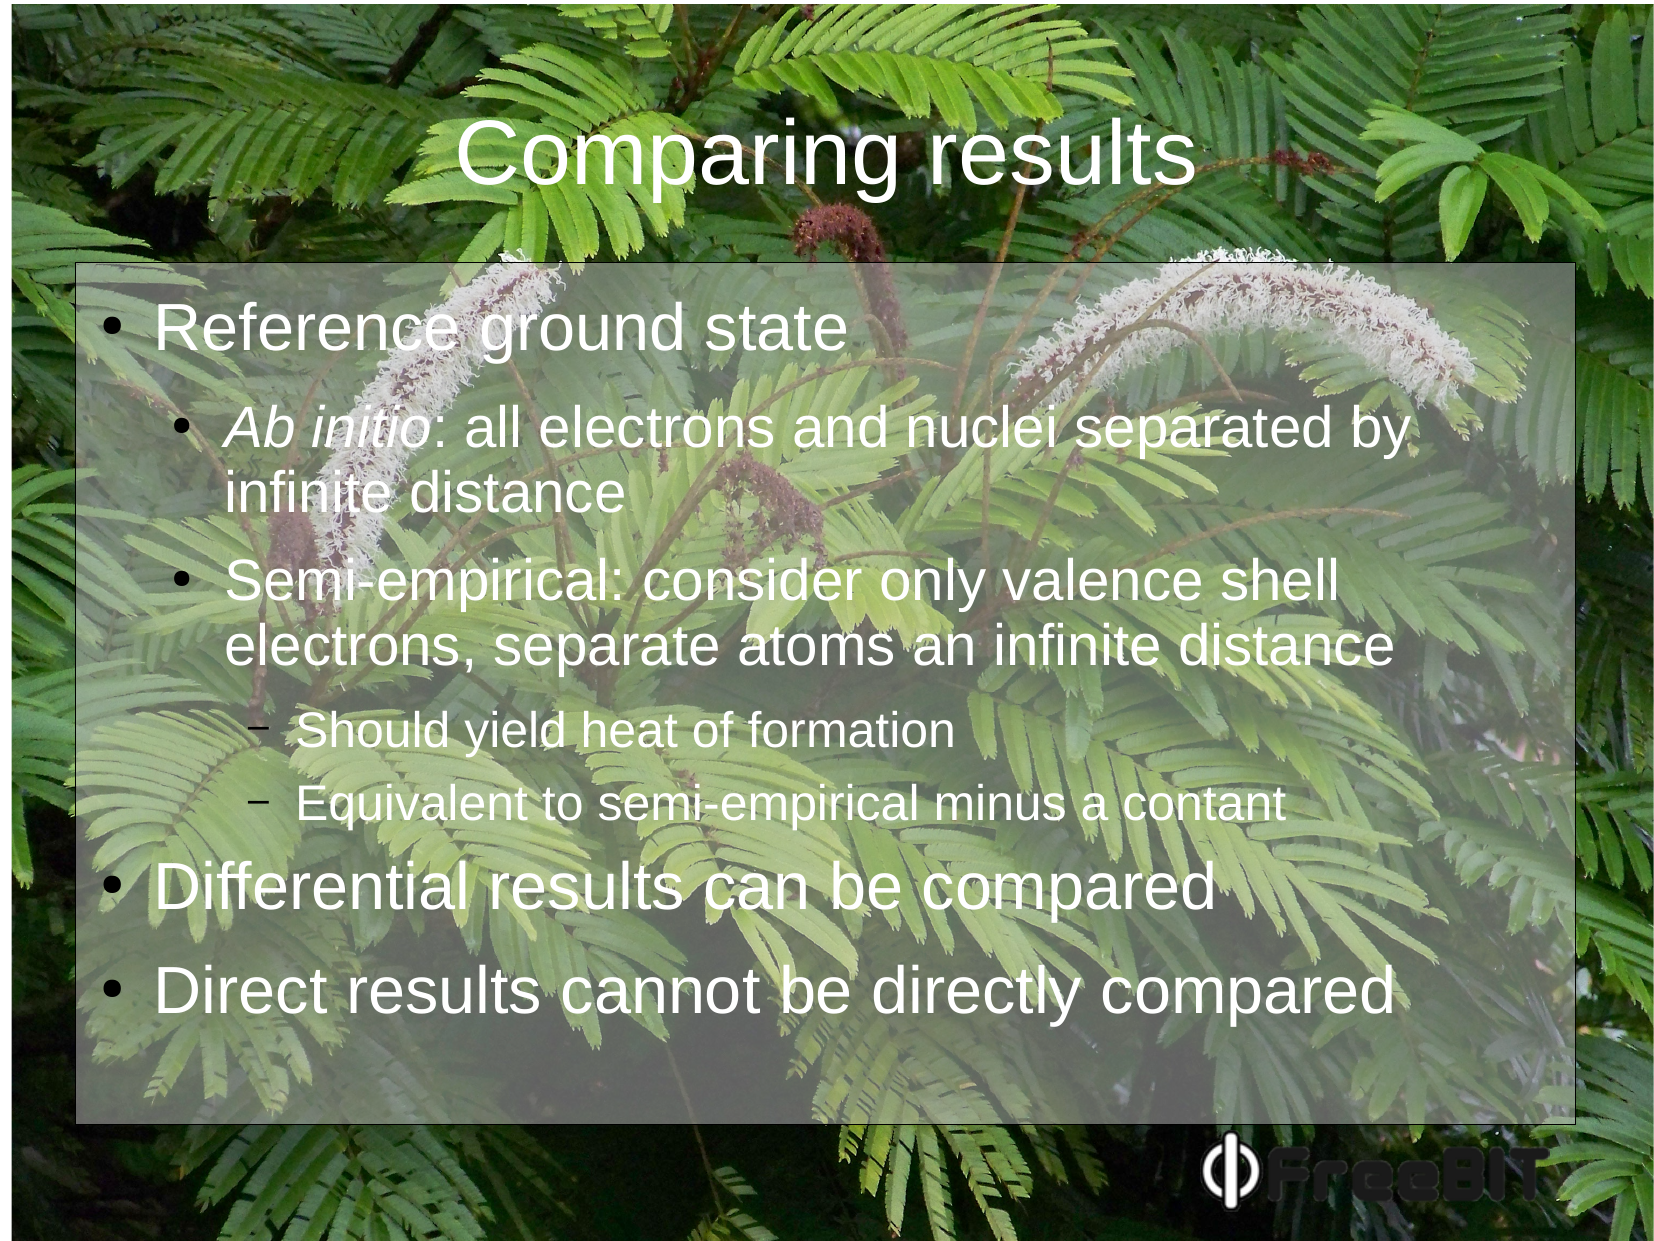

# Comparing results
Reference ground state
Ab initio: all electrons and nuclei separated by infinite distance
Semi-empirical: consider only valence shell electrons, separate atoms an infinite distance
Should yield heat of formation
Equivalent to semi-empirical minus a contant
Differential results can be compared
Direct results cannot be directly compared